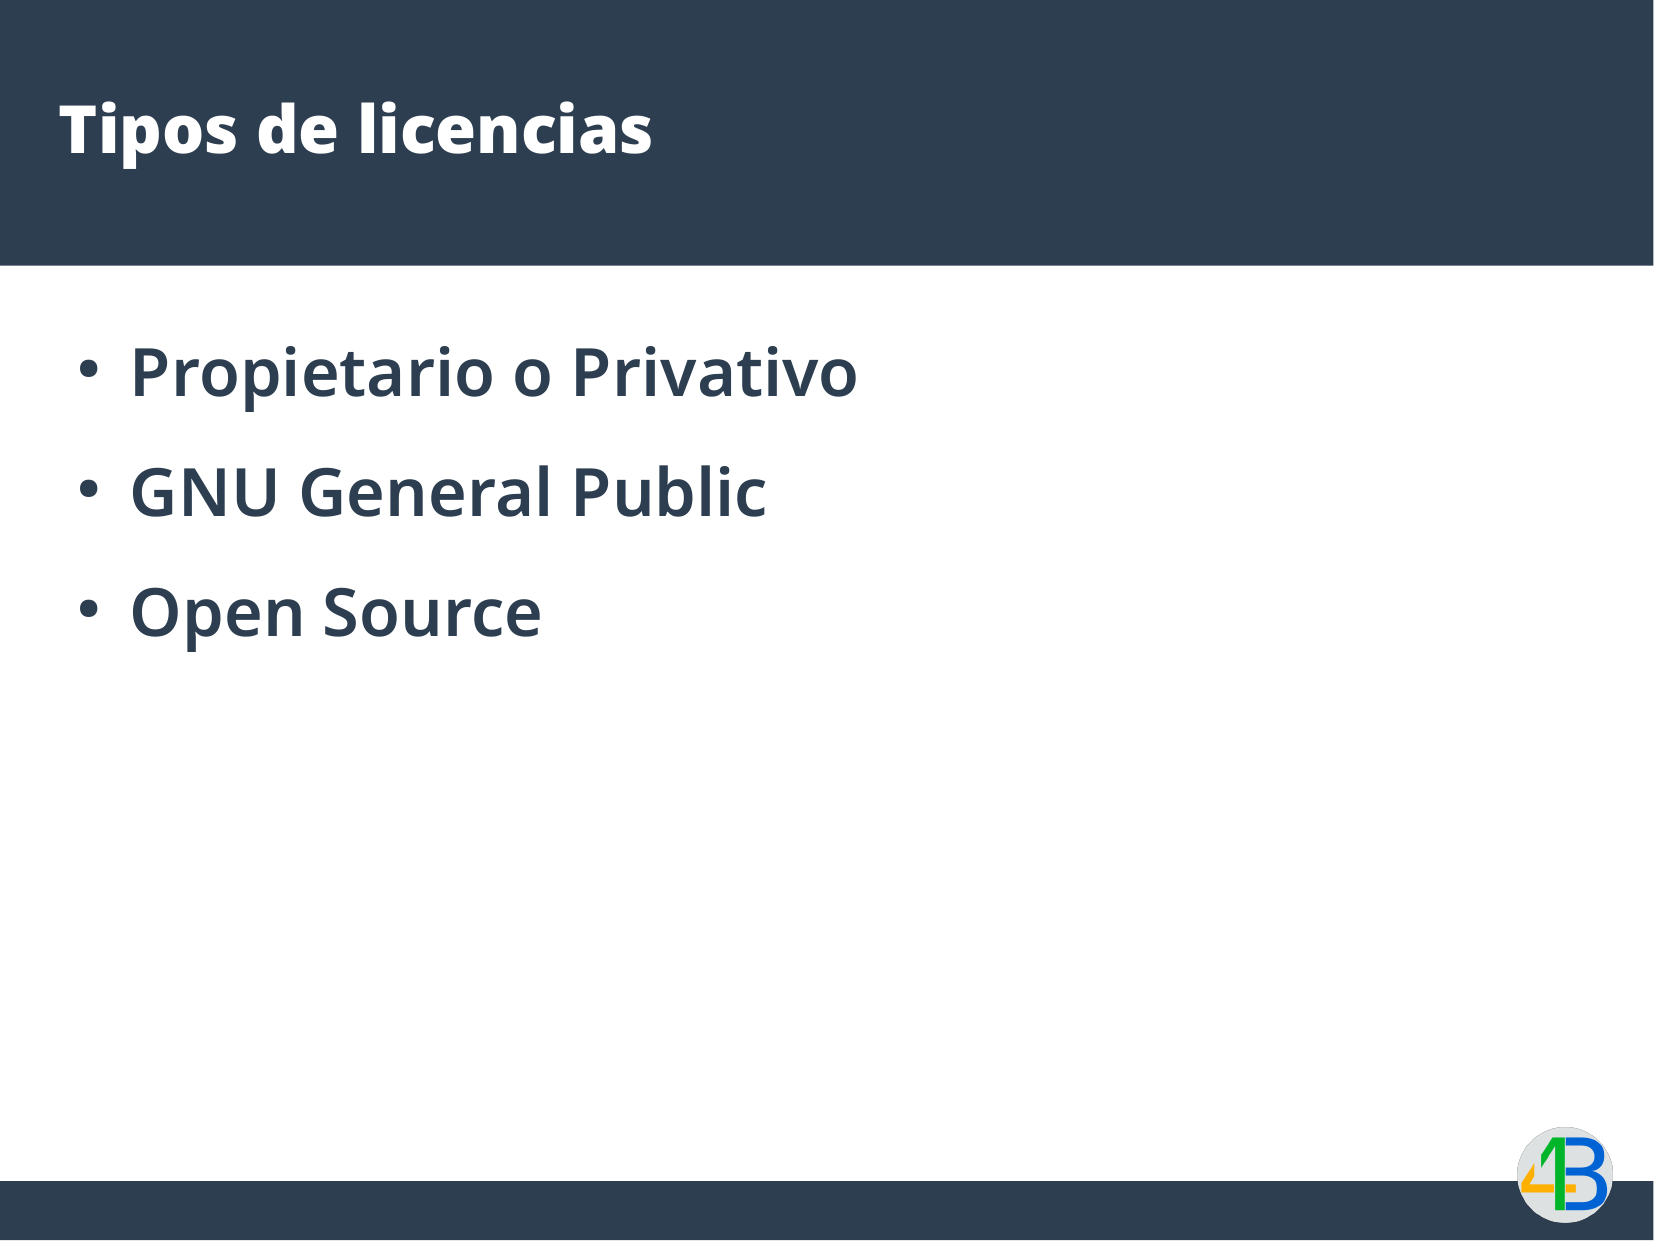

# Tipos de licencias
Propietario o Privativo
GNU General Public
Open Source